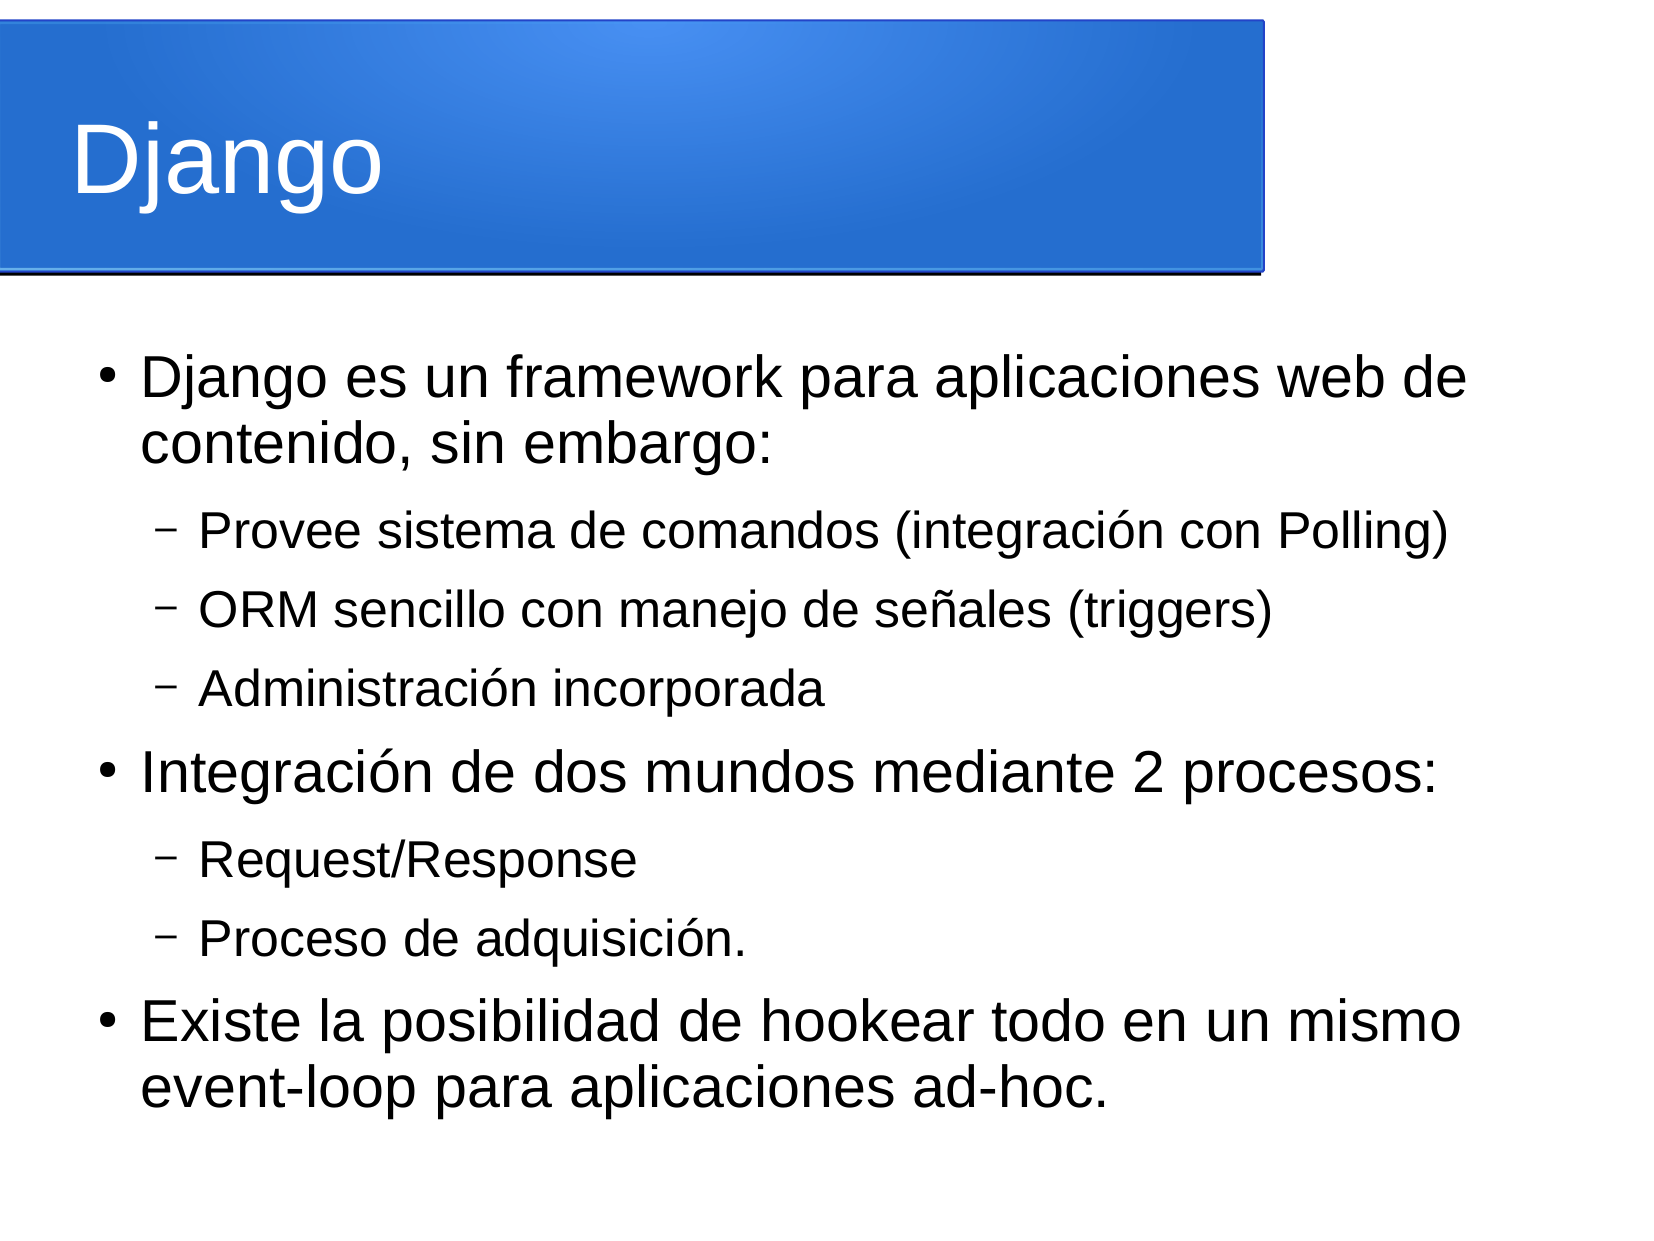

# Django
Django es un framework para aplicaciones web de contenido, sin embargo:
Provee sistema de comandos (integración con Polling)
ORM sencillo con manejo de señales (triggers)
Administración incorporada
Integración de dos mundos mediante 2 procesos:
Request/Response
Proceso de adquisición.
Existe la posibilidad de hookear todo en un mismo event-loop para aplicaciones ad-hoc.